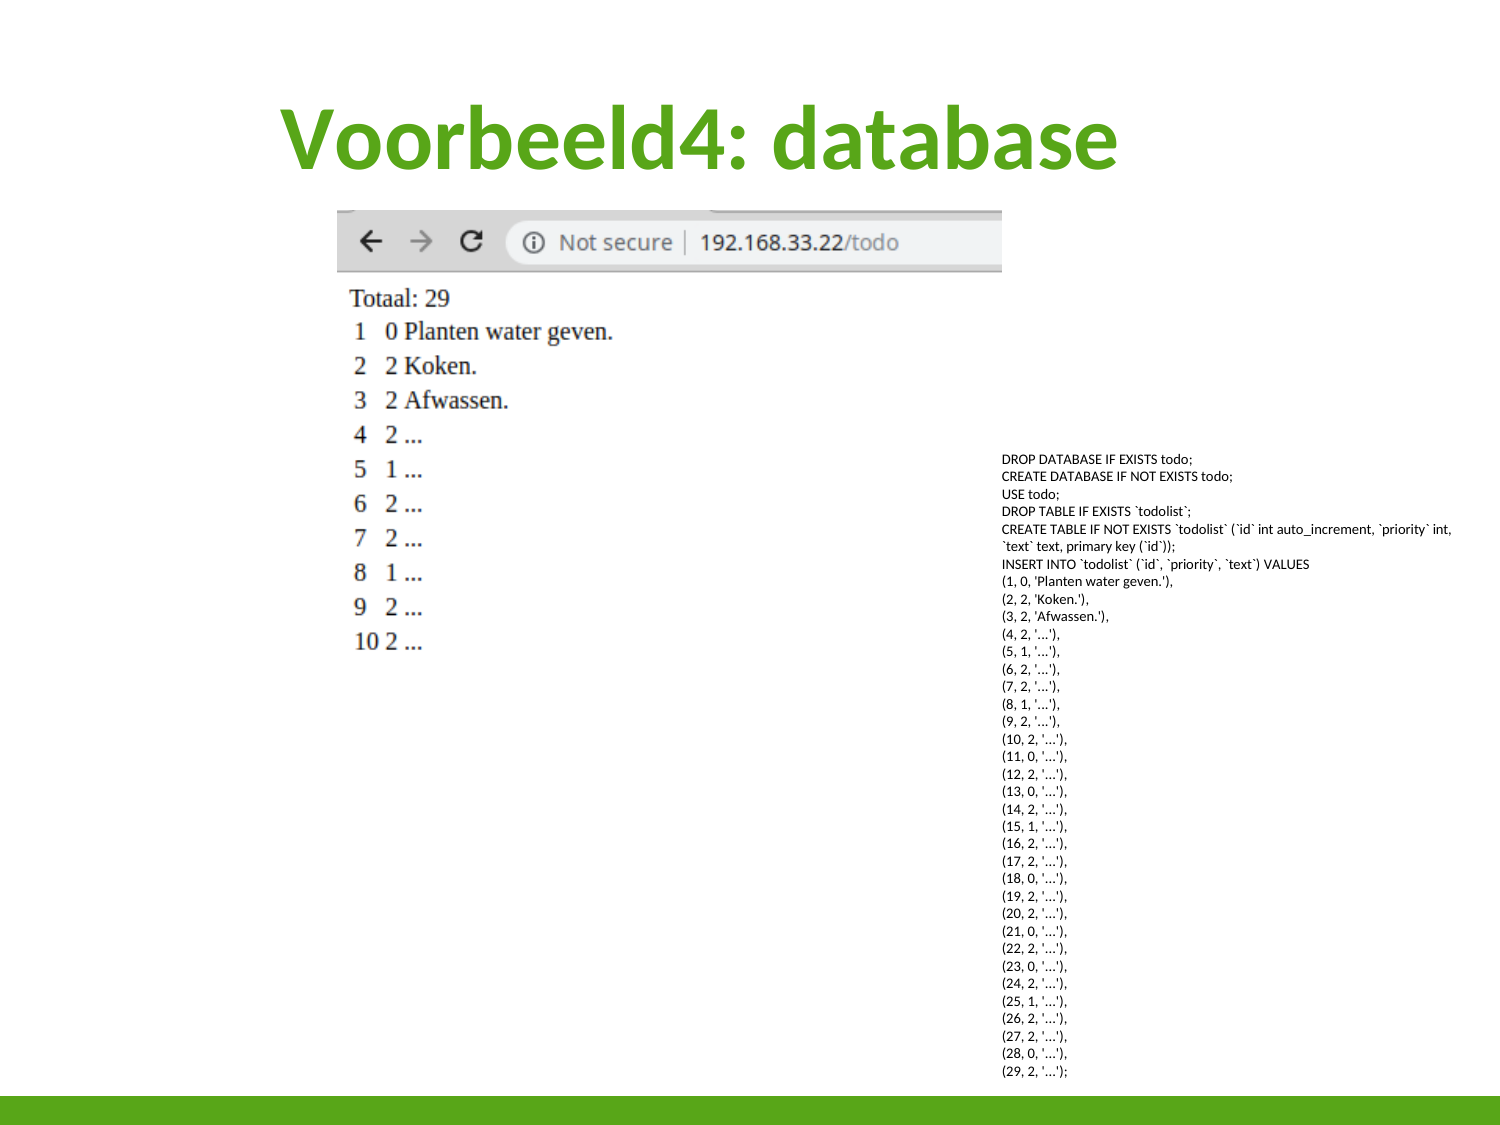

Voorbeeld4: database
DROP DATABASE IF EXISTS todo;
CREATE DATABASE IF NOT EXISTS todo;
USE todo;
DROP TABLE IF EXISTS `todolist`;
CREATE TABLE IF NOT EXISTS `todolist` (`id` int auto_increment, `priority` int, `text` text, primary key (`id`));
INSERT INTO `todolist` (`id`, `priority`, `text`) VALUES
(1, 0, 'Planten water geven.'),
(2, 2, 'Koken.'),
(3, 2, 'Afwassen.'),
(4, 2, '...'),
(5, 1, '...'),
(6, 2, '...'),
(7, 2, '...'),
(8, 1, '...'),
(9, 2, '...'),
(10, 2, '...'),
(11, 0, '...'),
(12, 2, '...'),
(13, 0, '...'),
(14, 2, '...'),
(15, 1, '...'),
(16, 2, '...'),
(17, 2, '...'),
(18, 0, '...'),
(19, 2, '...'),
(20, 2, '...'),
(21, 0, '...'),
(22, 2, '...'),
(23, 0, '...'),
(24, 2, '...'),
(25, 1, '...'),
(26, 2, '...'),
(27, 2, '...'),
(28, 0, '...'),
(29, 2, '...');